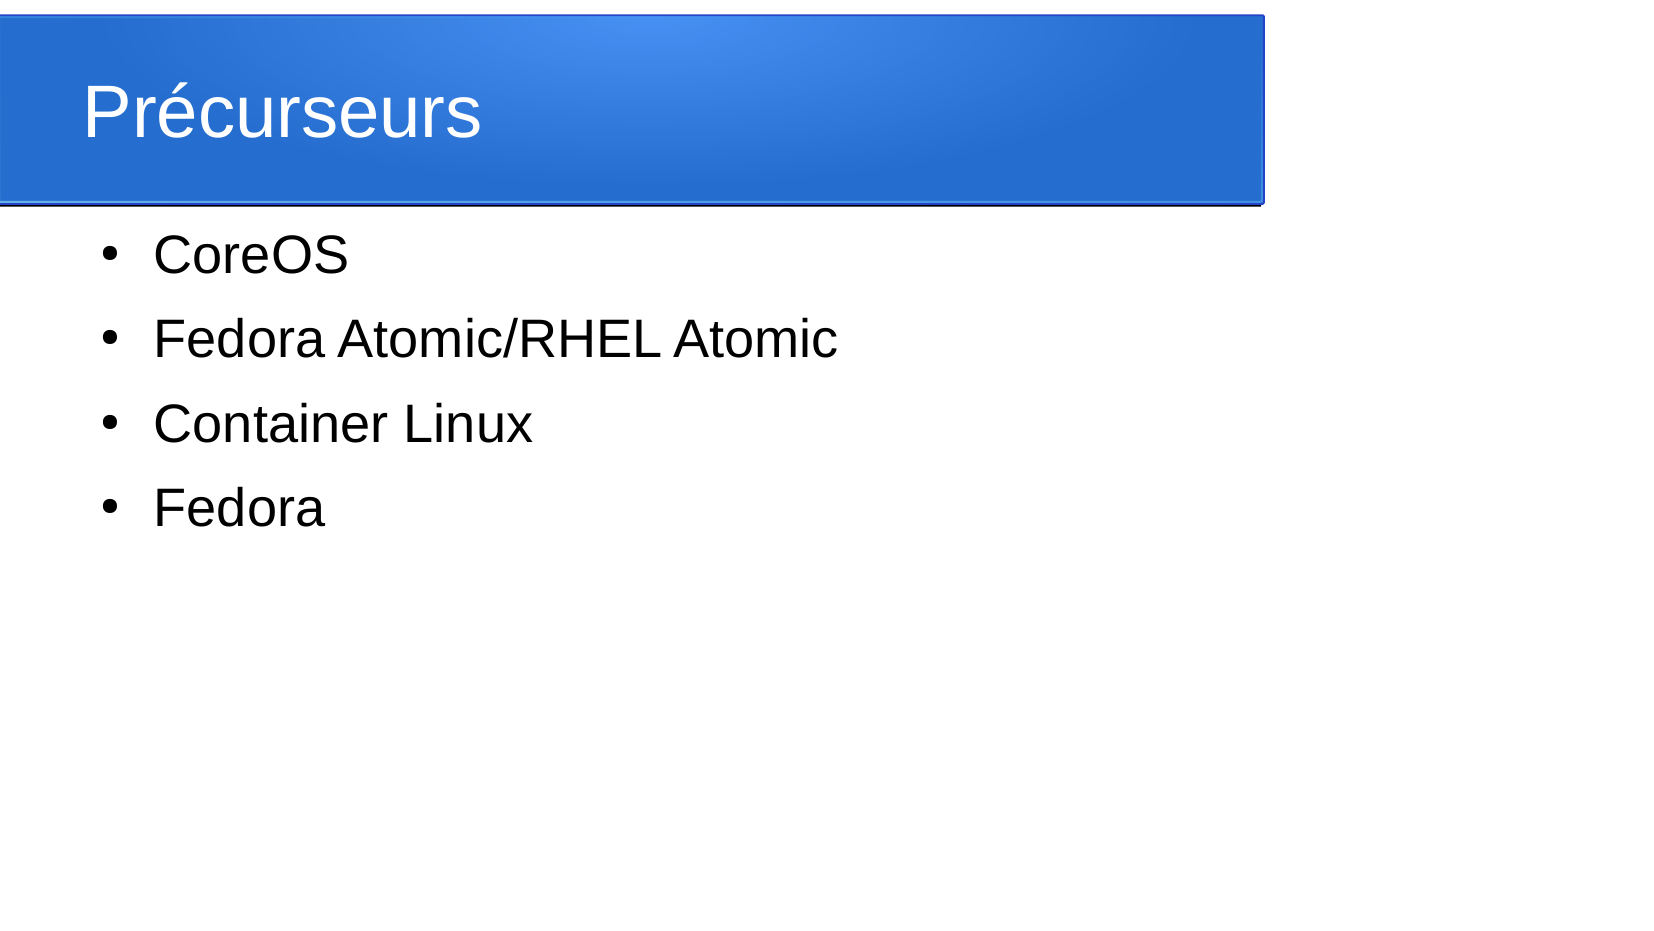

# Précurseurs
CoreOS
Fedora Atomic/RHEL Atomic
Container Linux
Fedora